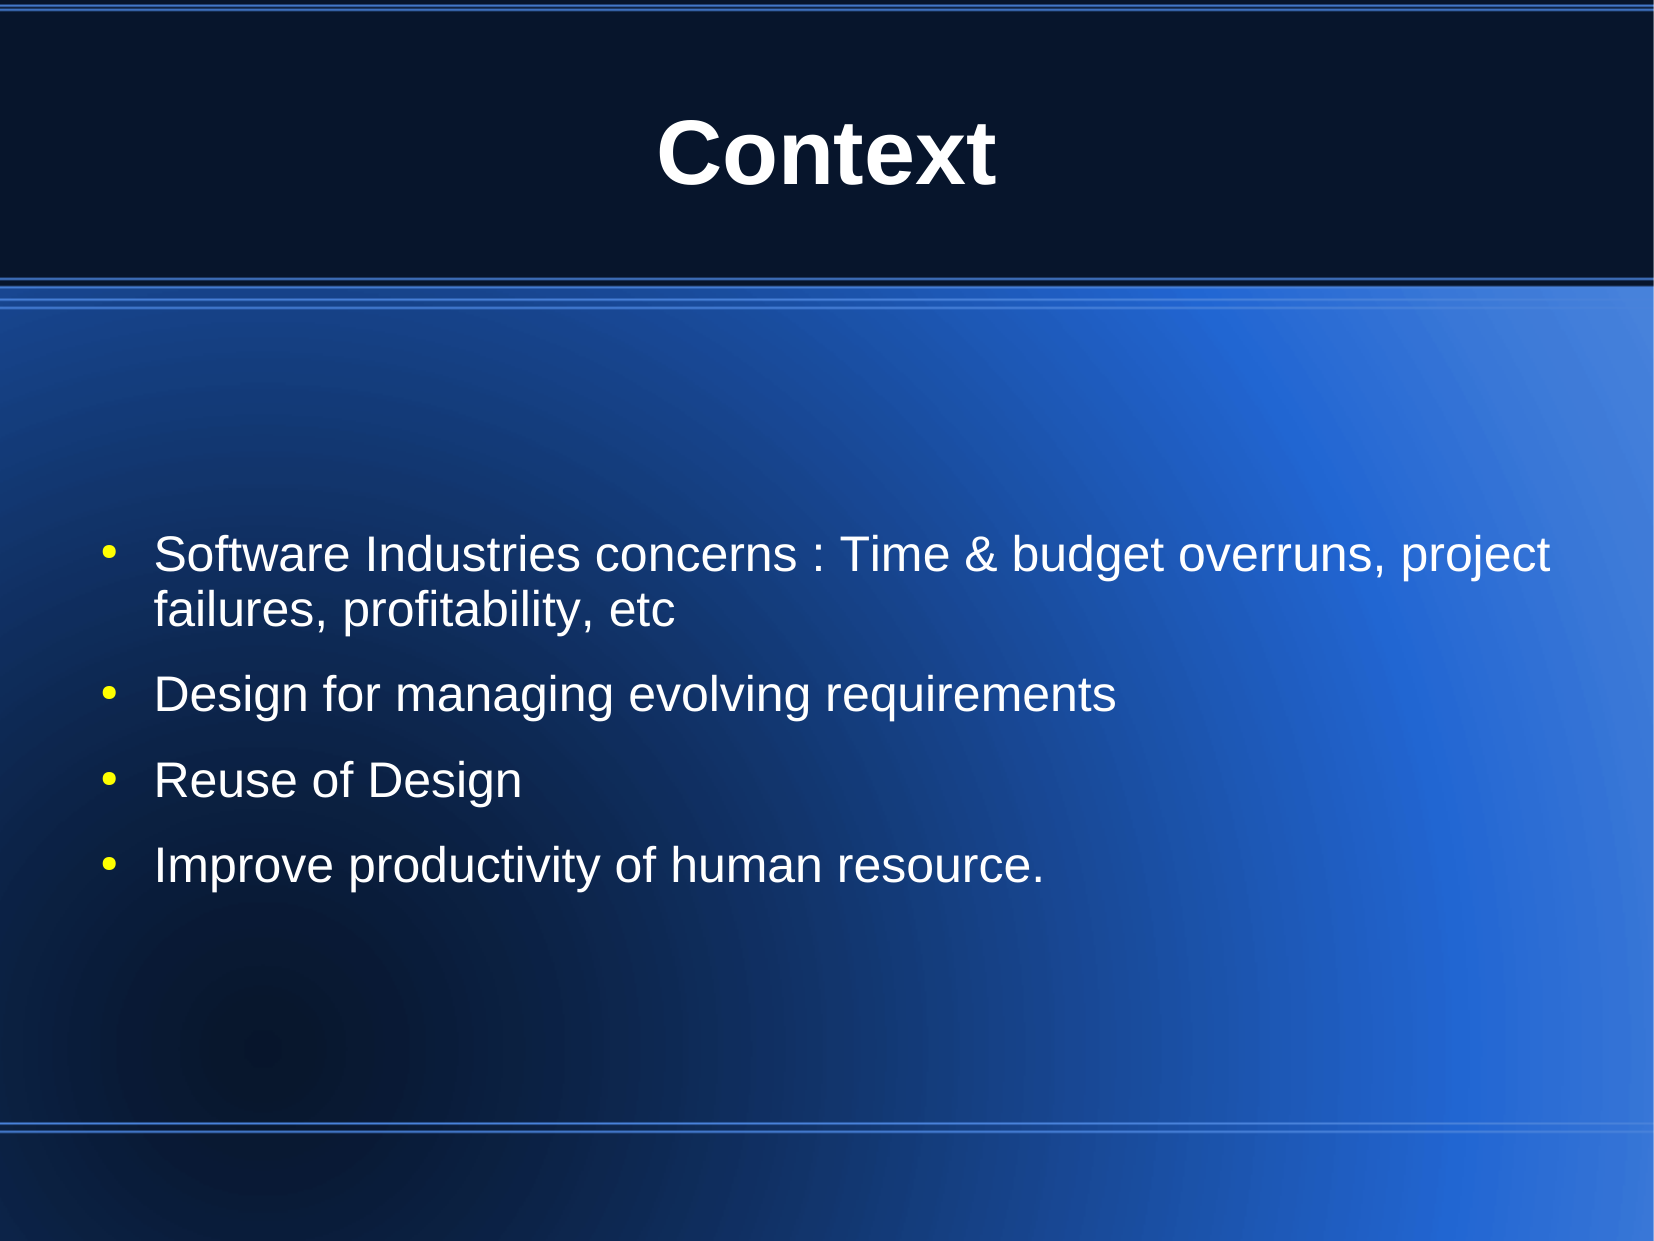

# Context
Software Industries concerns : Time & budget overruns, project failures, profitability, etc
Design for managing evolving requirements
Reuse of Design
Improve productivity of human resource.